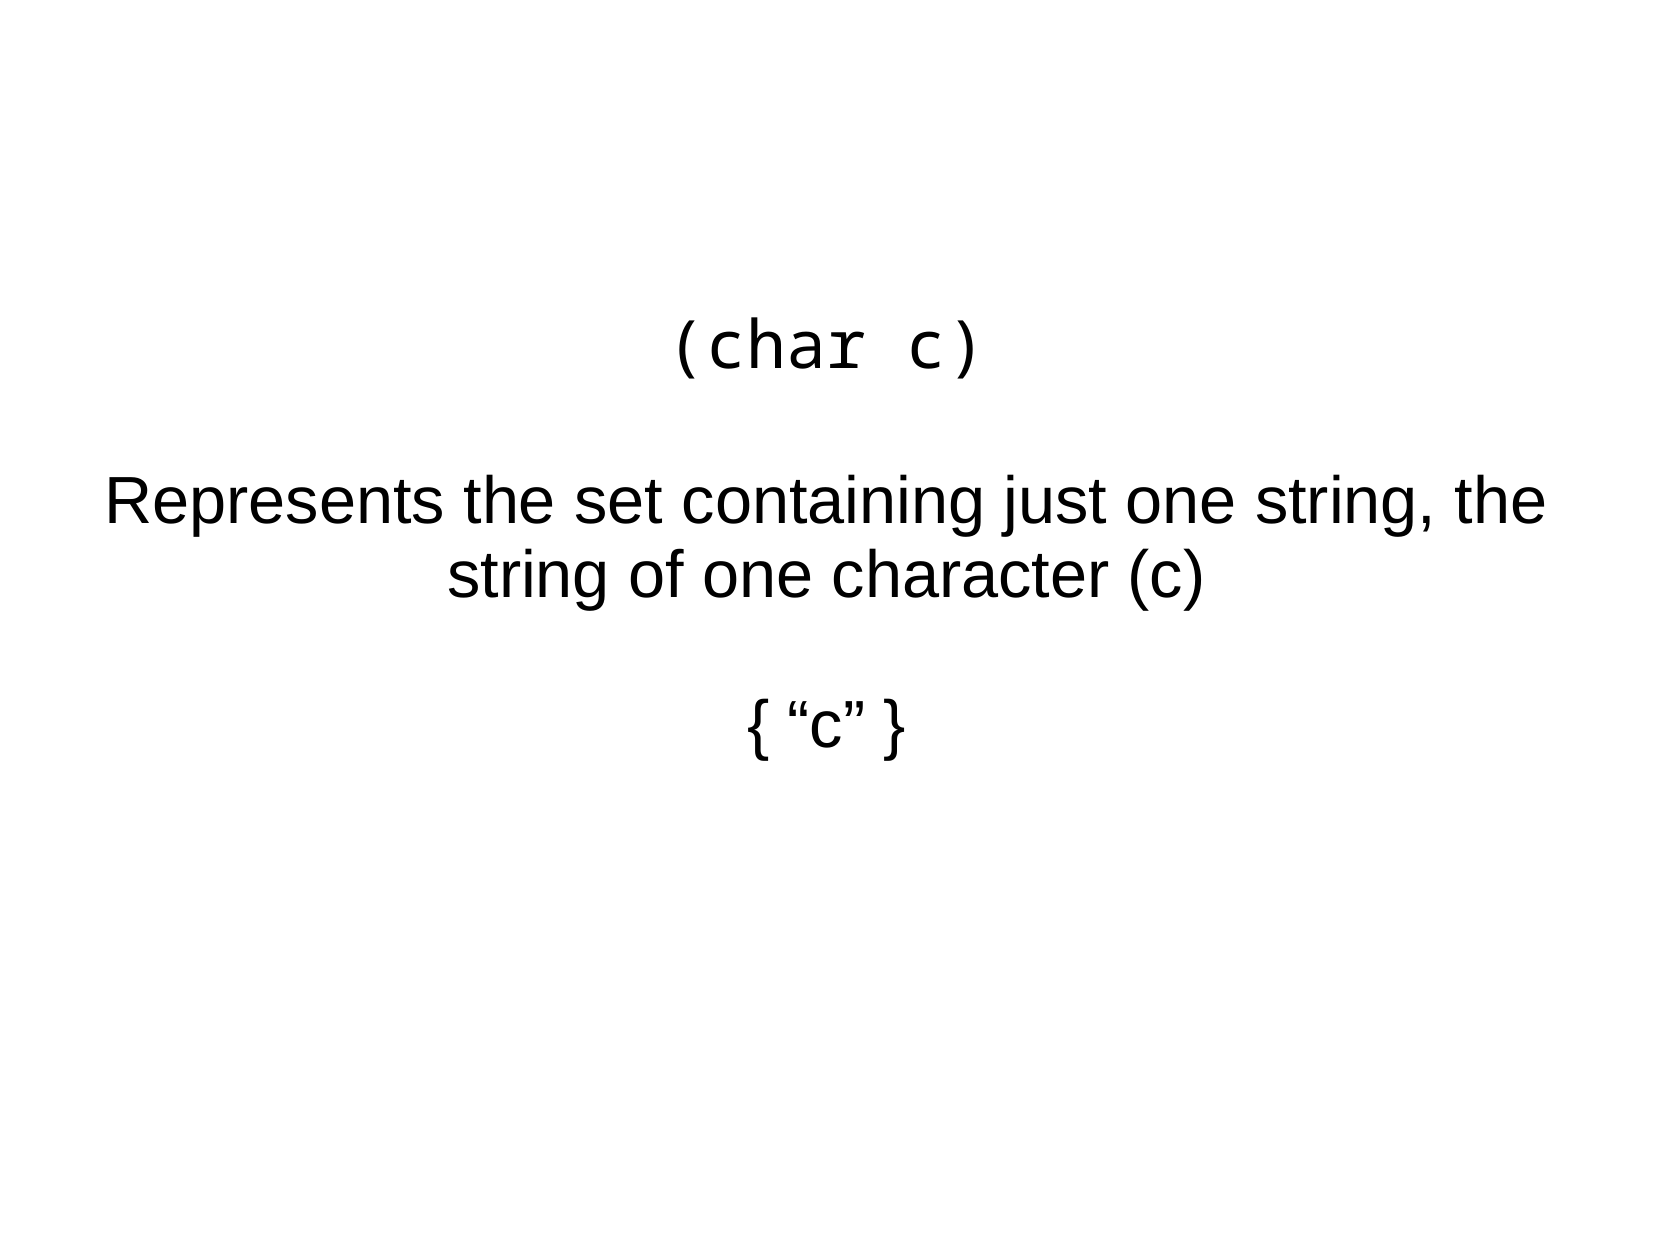

# (char c)
Represents the set containing just one string, the string of one character (c)
{ “c” }